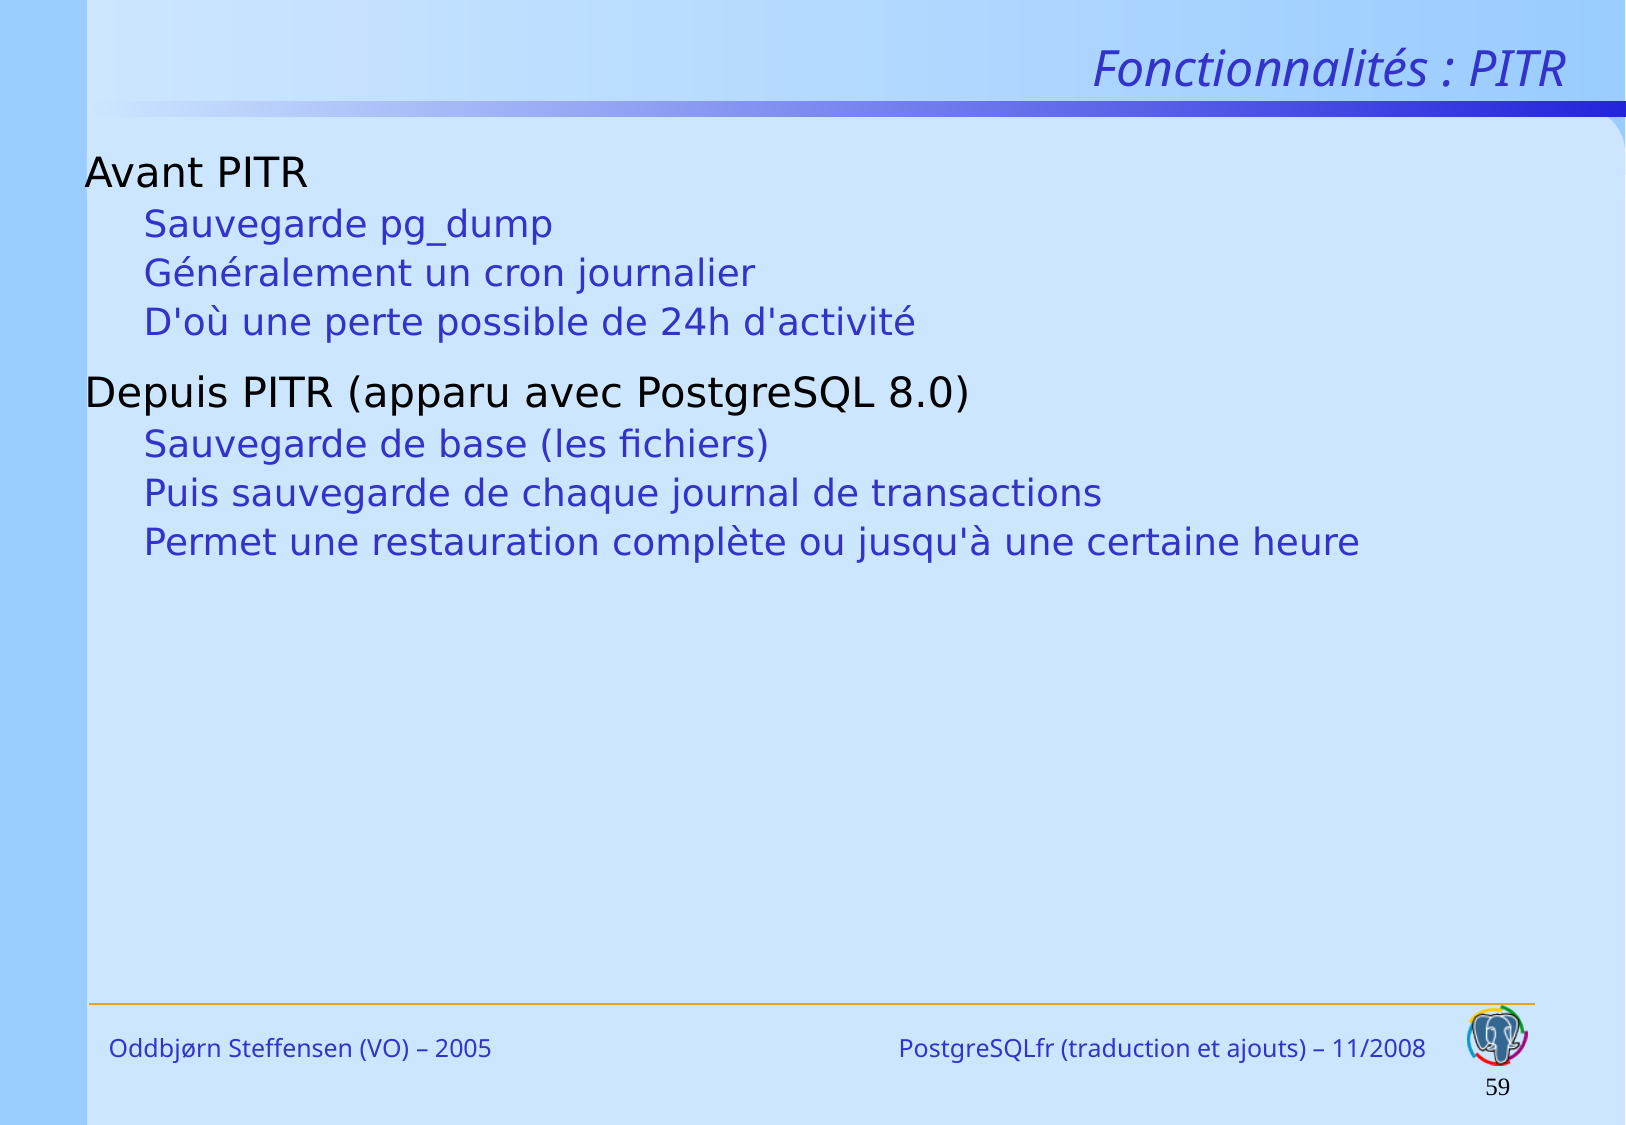

# Fonctionnalités : PITR
Avant PITR
Sauvegarde pg_dump
Généralement un cron journalier
D'où une perte possible de 24h d'activité
Depuis PITR (apparu avec PostgreSQL 8.0)
Sauvegarde de base (les fichiers)
Puis sauvegarde de chaque journal de transactions
Permet une restauration complète ou jusqu'à une certaine heure